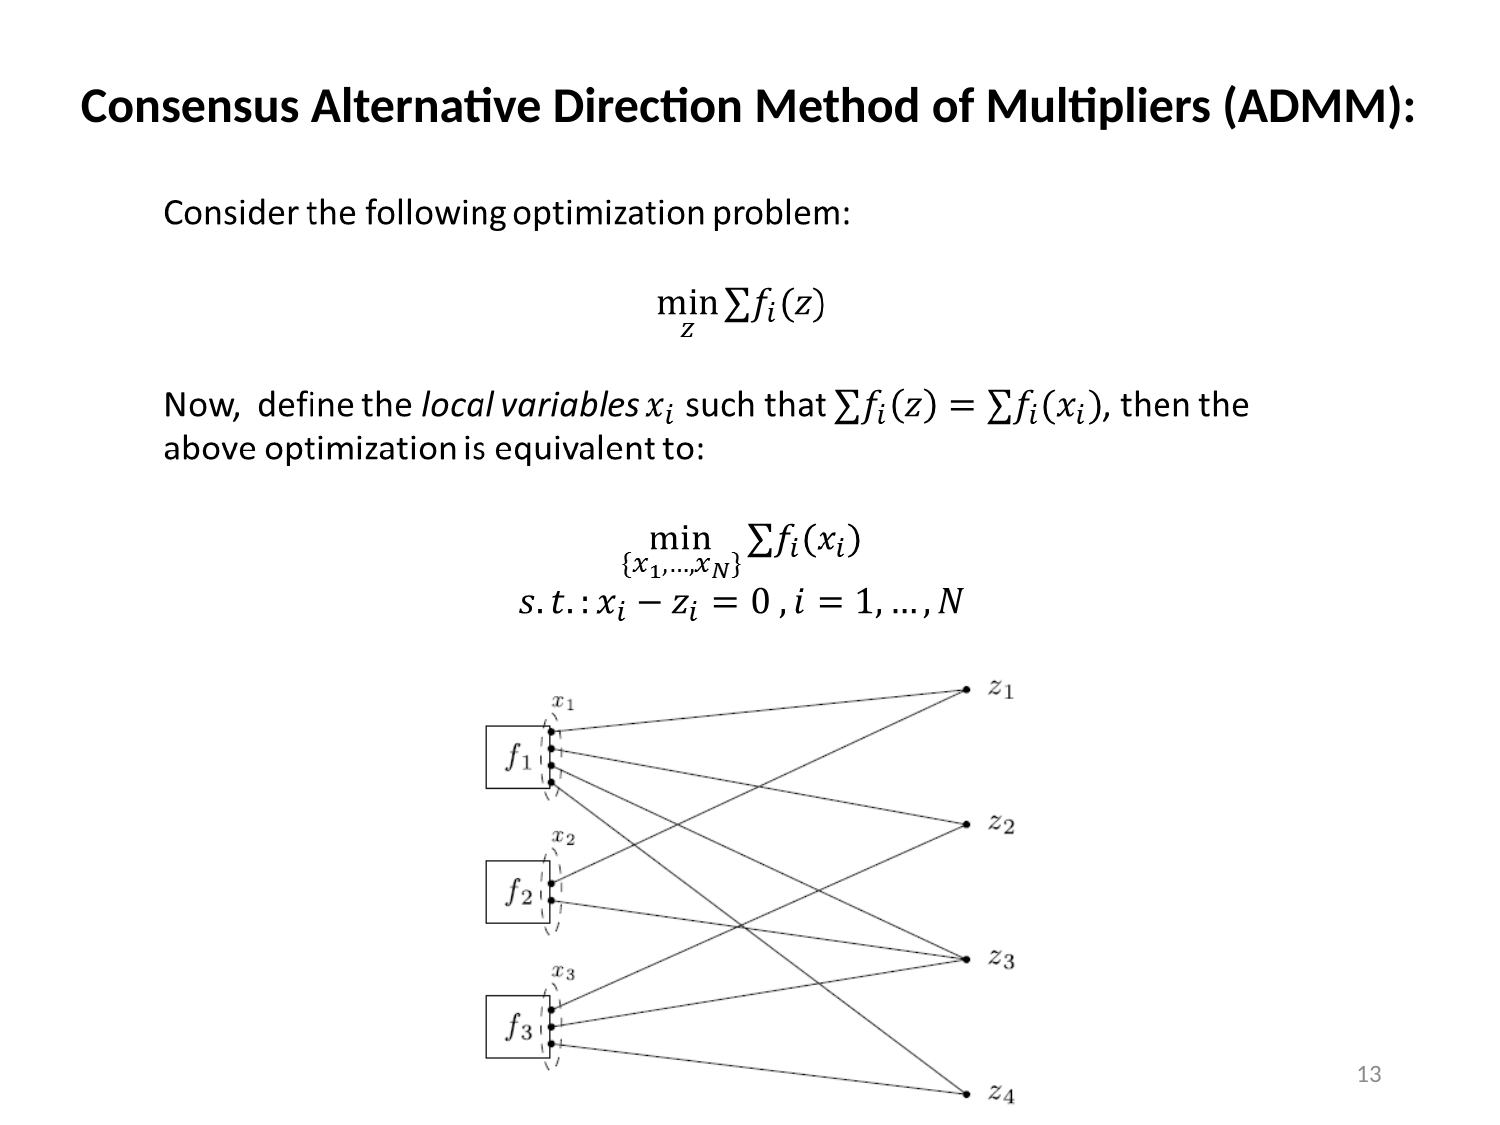

Consensus Alternative Direction Method of Multipliers (ADMM):